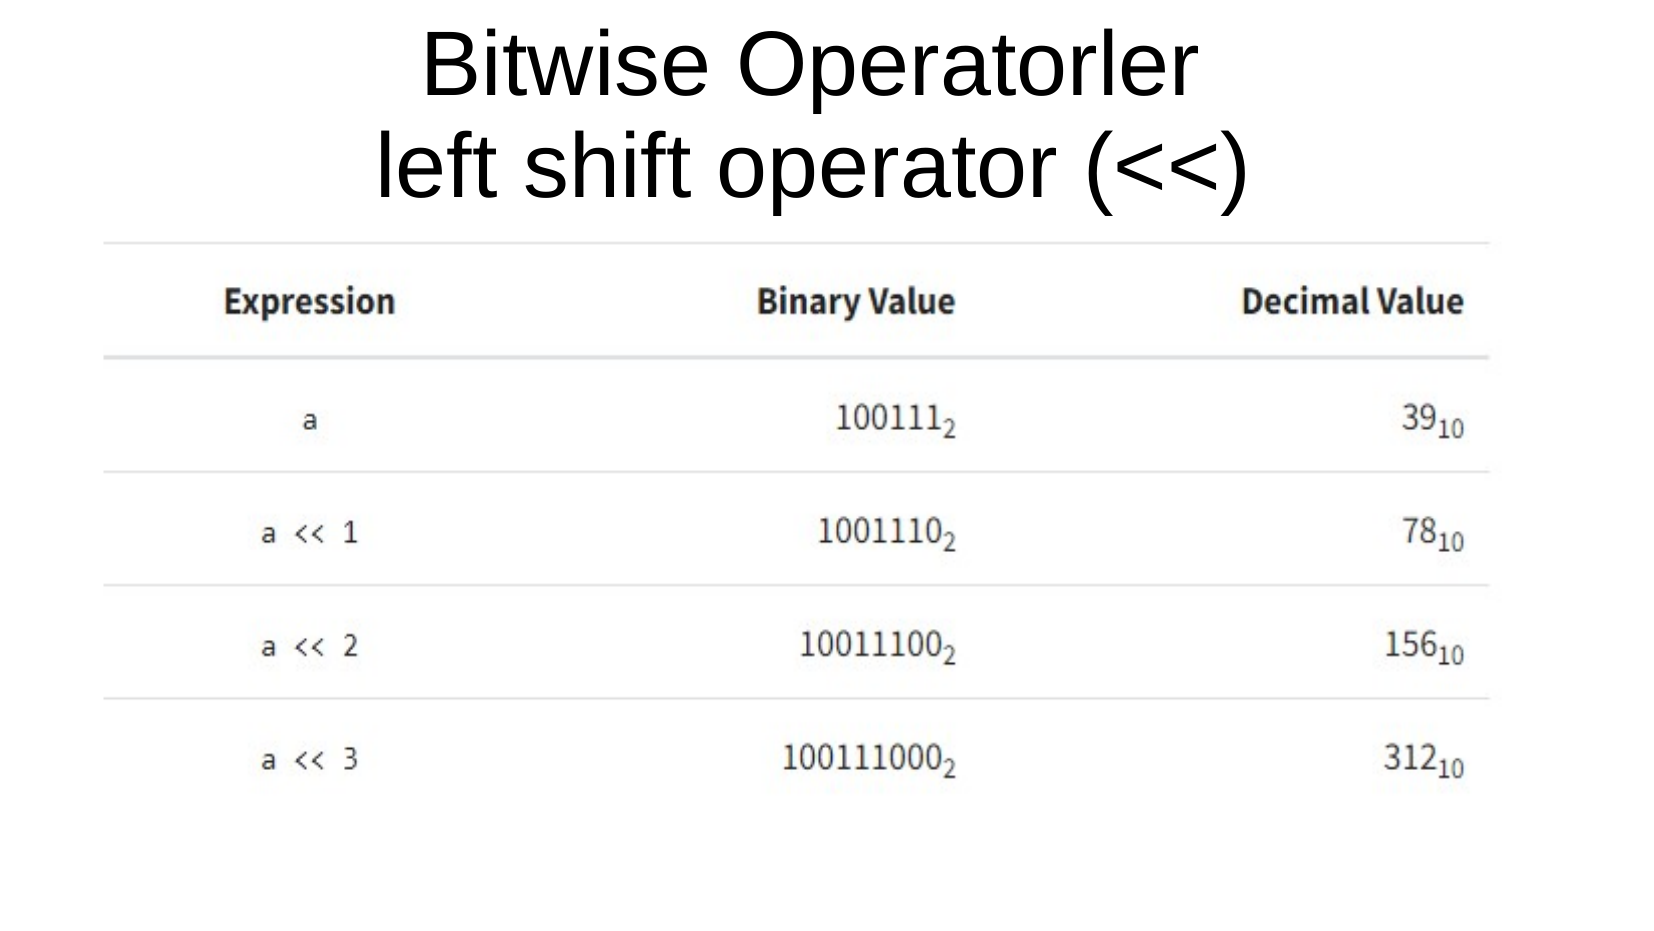

# Bitwise Operatorler left shift operator (<<)